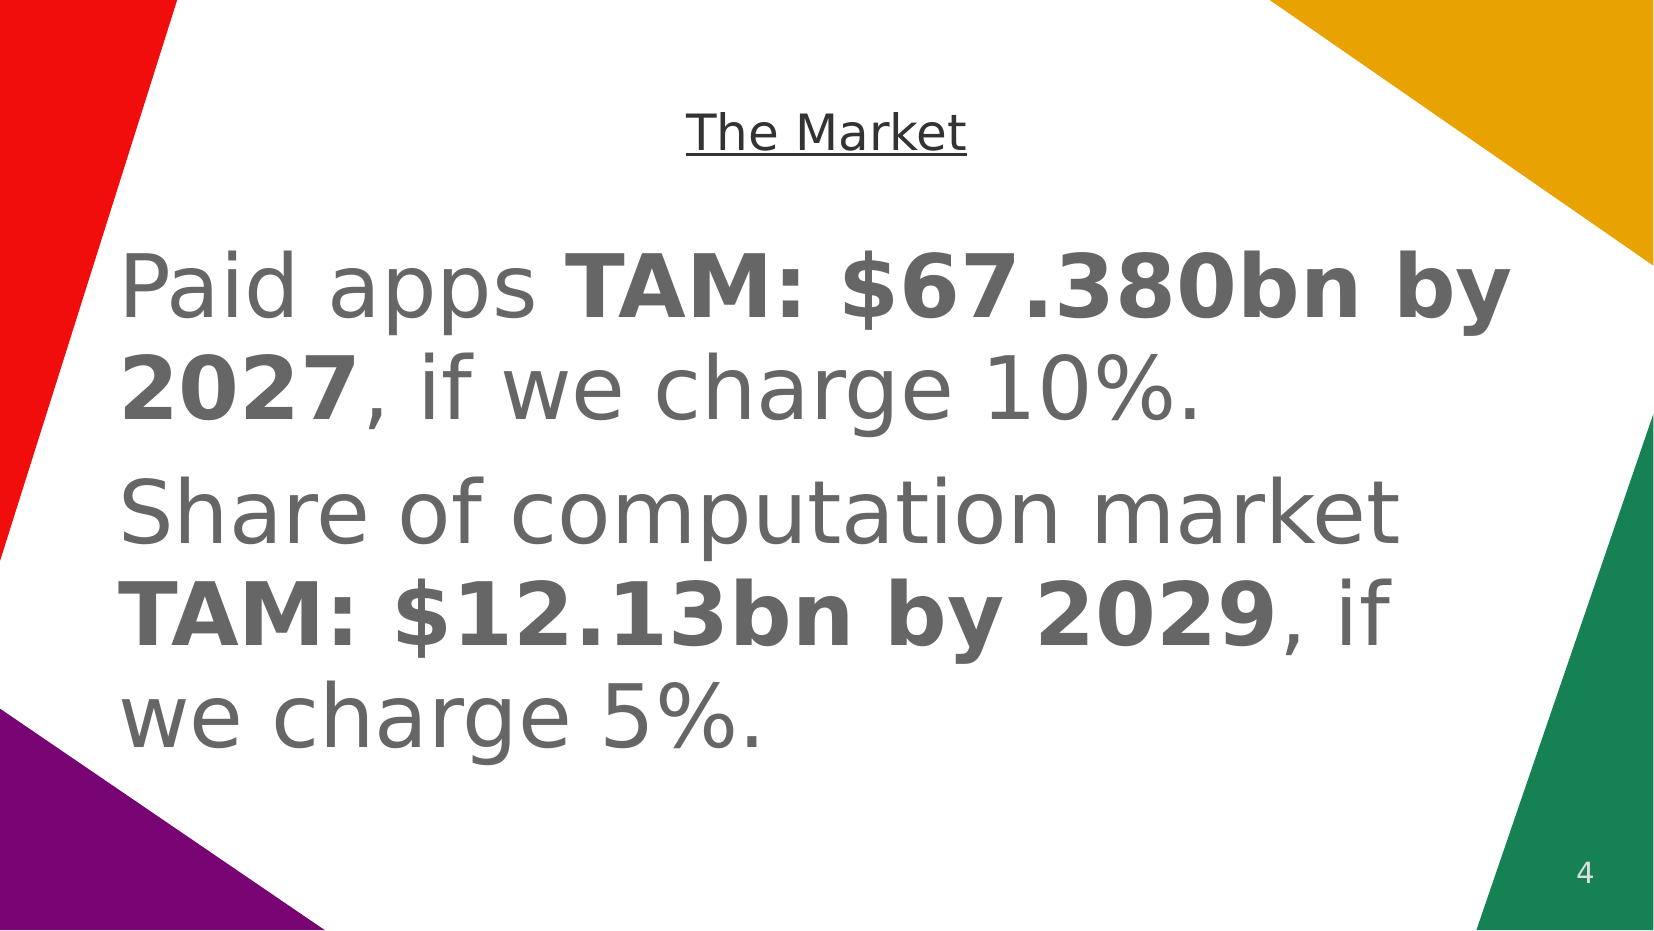

# The Market
Paid apps TAM: $67.380bn by 2027, if we charge 10%.
Share of computation market TAM: $12.13bn by 2029, if we charge 5%.
4